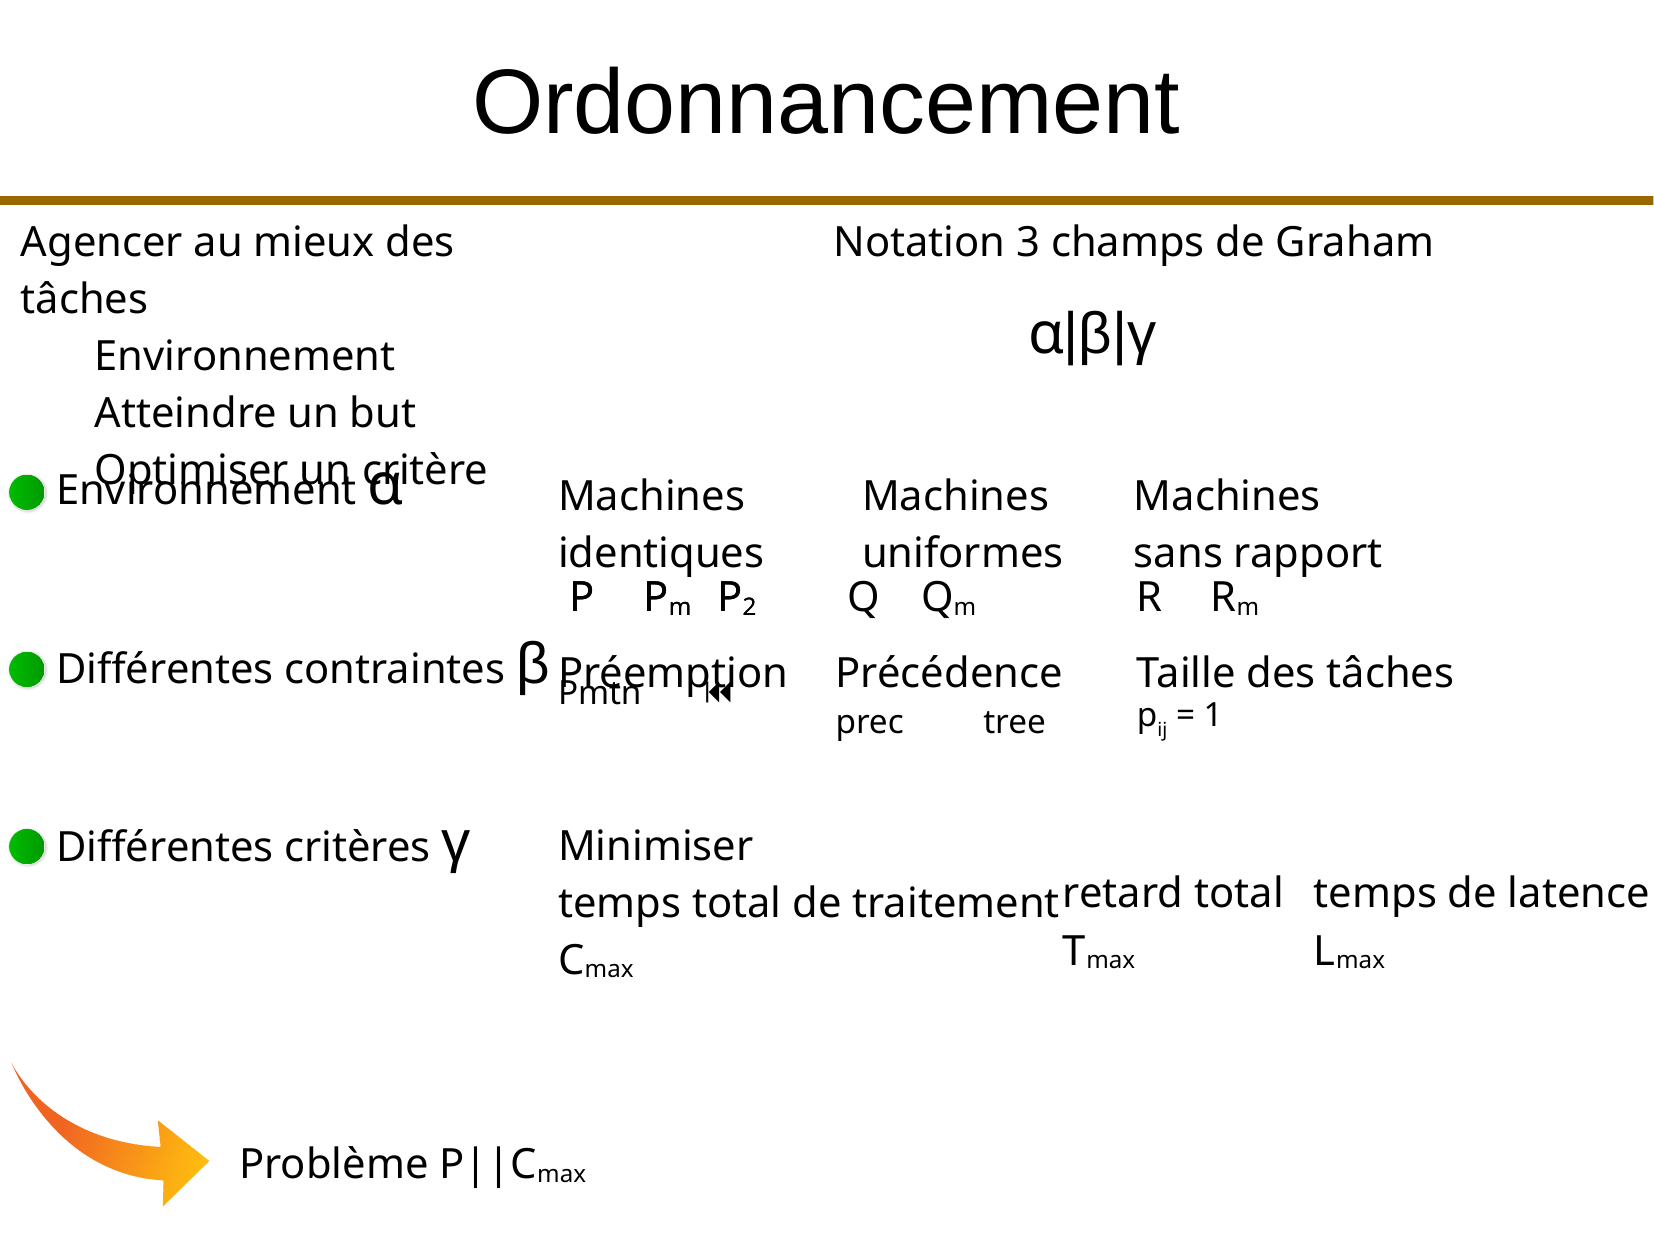

# Ordonnancement
Agencer au mieux des tâches
	Environnement
	Atteindre un but
	Optimiser un critère
Notation 3 champs de Graham
α|β|γ
Environnement α
Machines
identiques
Machines
uniformes
Machines
sans rapport
P	Pm	P2
P	Pm	P2
Q	Qm
R	Rm
Différentes contraintes β
Préemption
Précédence
Taille des tâches
Pmtn	
pij = 1
prec		tree
Différentes critères γ
Minimiser
temps total de traitement
Cmax
retard total
Tmax
temps de latence
Lmax
Problème P||Cmax